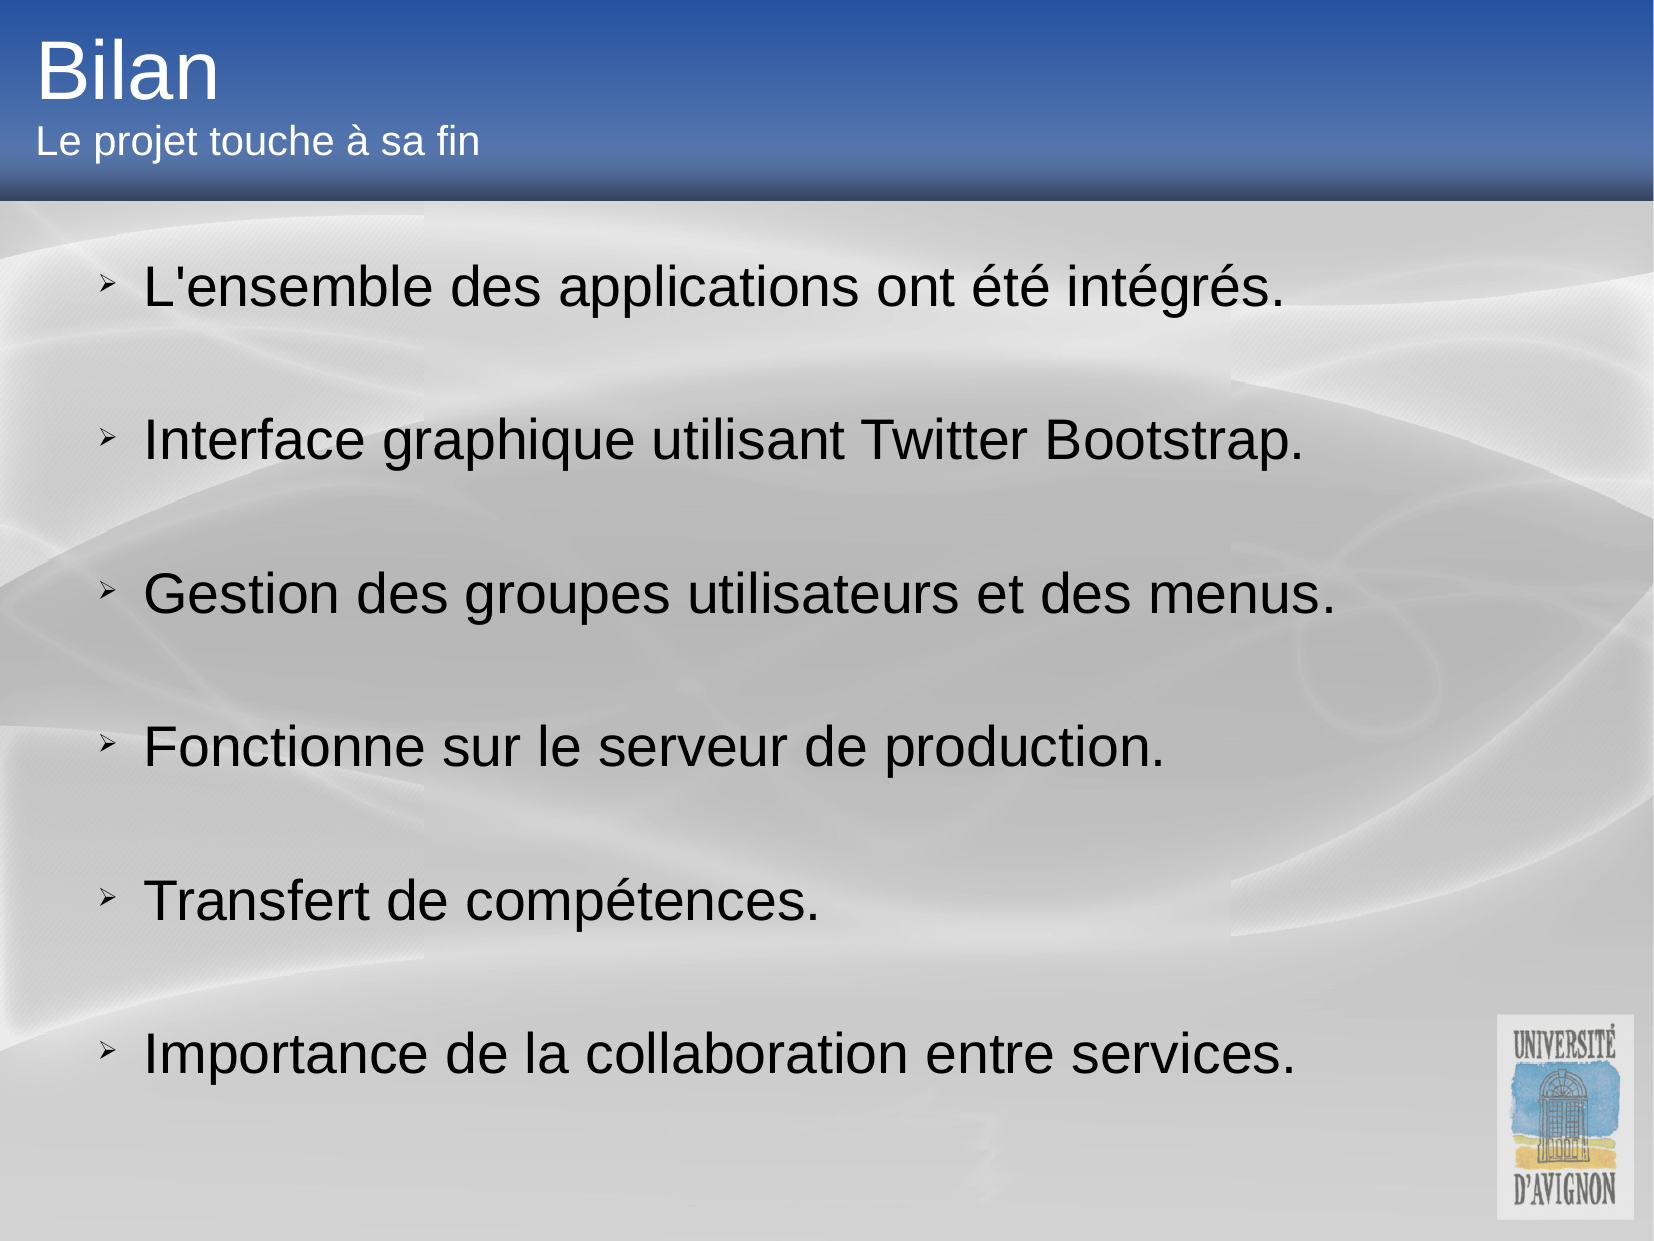

Bilan
Le projet touche à sa fin
# L'ensemble des applications ont été intégrés.
Interface graphique utilisant Twitter Bootstrap.
Gestion des groupes utilisateurs et des menus.
Fonctionne sur le serveur de production.
Transfert de compétences.
Importance de la collaboration entre services.